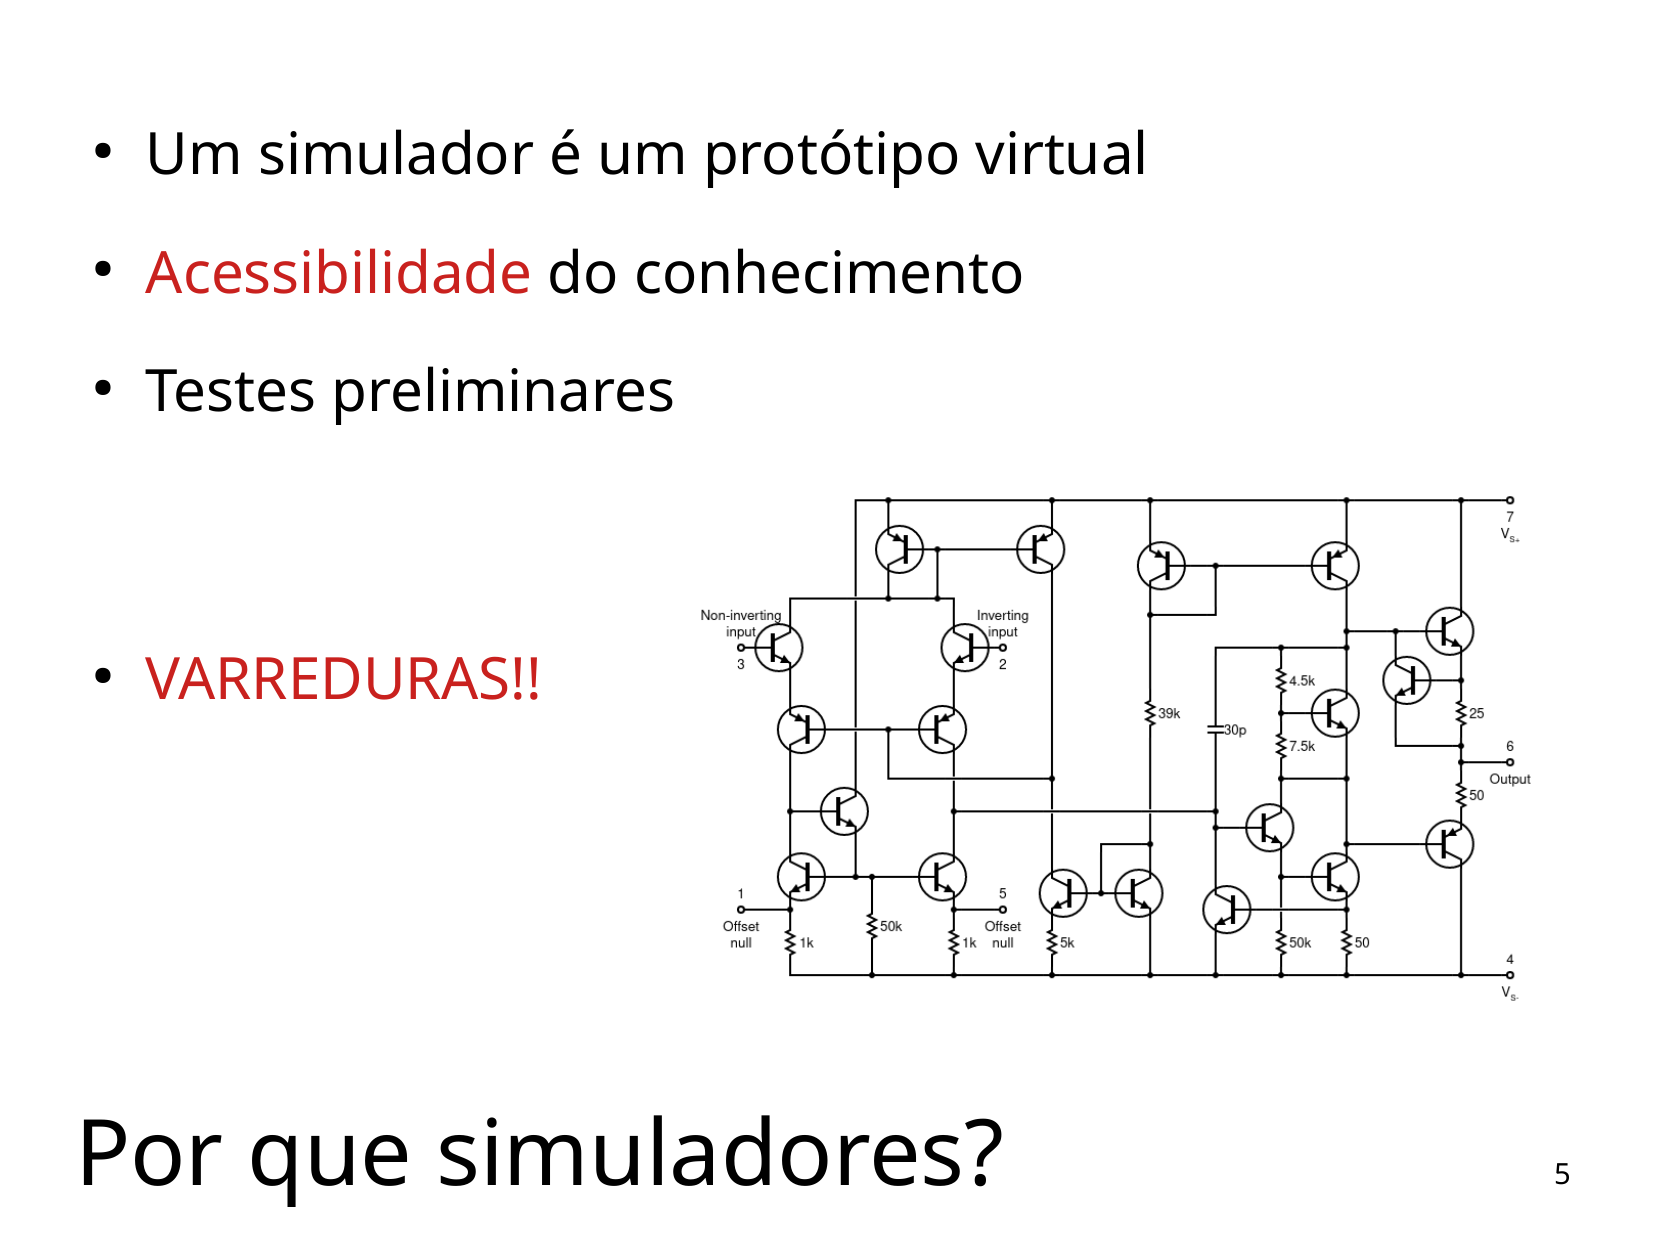

# Um simulador é um protótipo virtual
Acessibilidade do conhecimento
Testes preliminares
VARREDURAS!!
Por que simuladores?
5